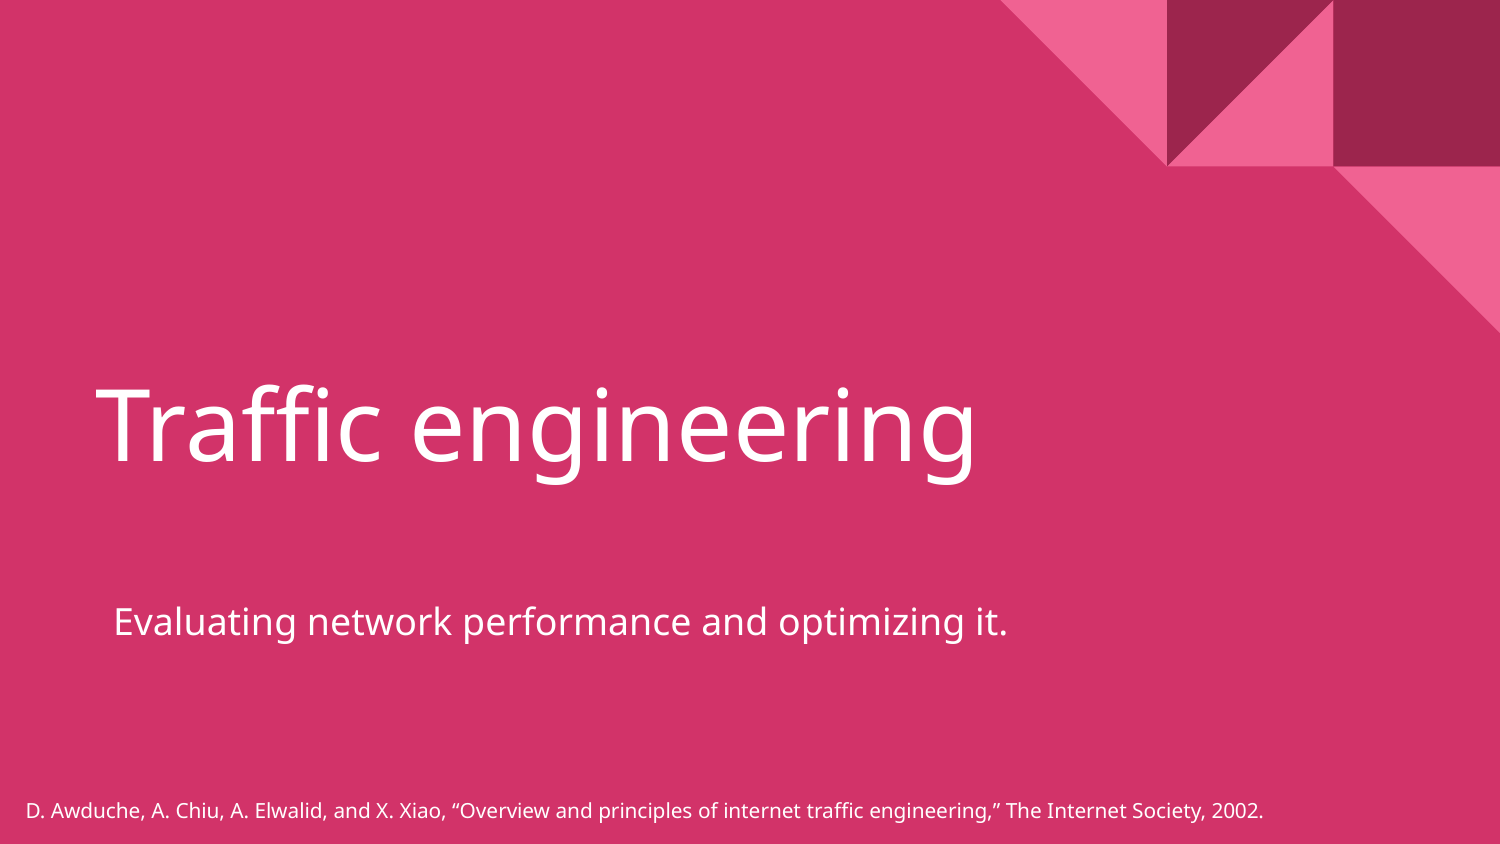

# Traffic engineering
Evaluating network performance and optimizing it.
D. Awduche, A. Chiu, A. Elwalid, and X. Xiao, “Overview and principles of internet traffic engineering,” The Internet Society, 2002.